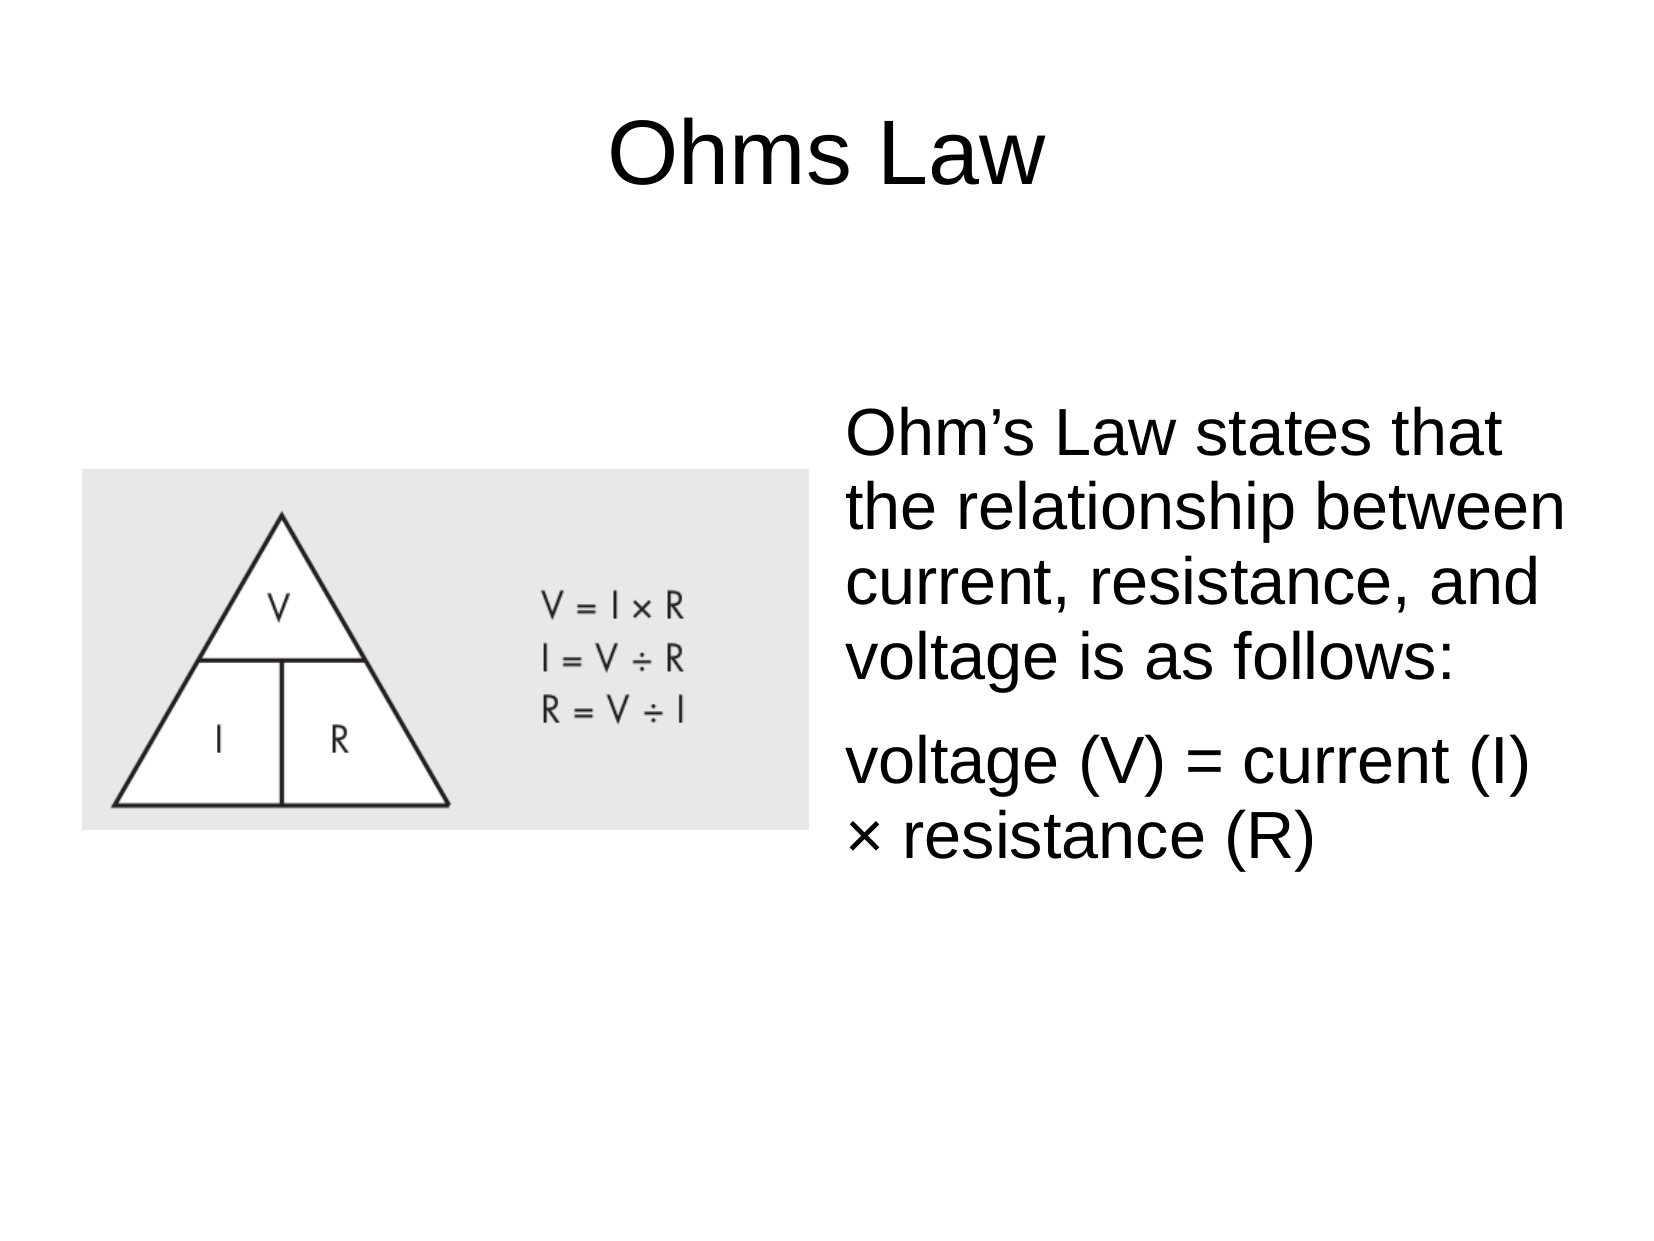

# Ohms Law
Ohm’s Law states that the relationship between current, resistance, and voltage is as follows:
voltage (V) = current (I) × resistance (R)